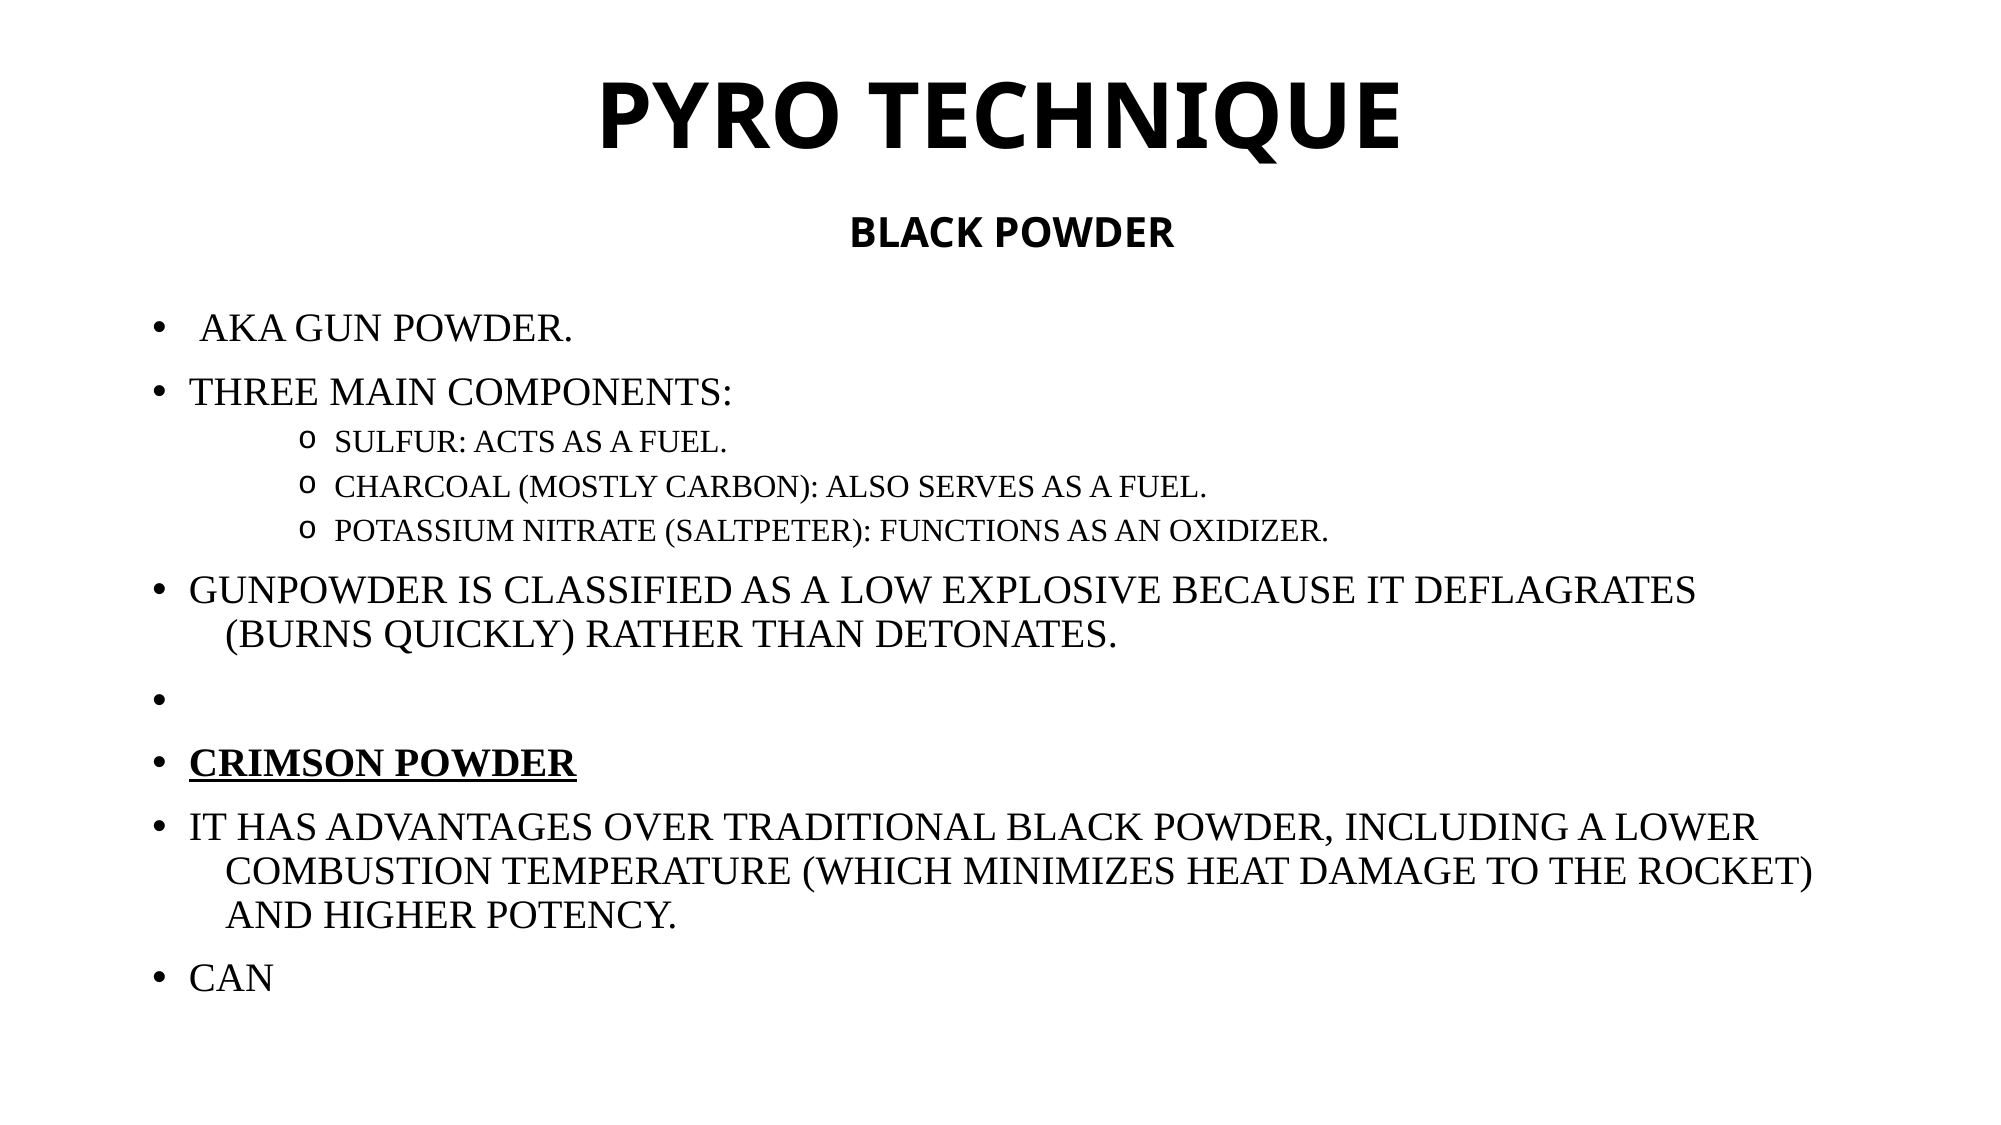

# PYRO TECHNIQUE  BLACK POWDER
 AKA GUN POWDER.
THREE MAIN COMPONENTS:
SULFUR: ACTS AS A FUEL.
CHARCOAL (MOSTLY CARBON): ALSO SERVES AS A FUEL.
POTASSIUM NITRATE (SALTPETER): FUNCTIONS AS AN OXIDIZER.
GUNPOWDER IS CLASSIFIED AS A LOW EXPLOSIVE BECAUSE IT DEFLAGRATES (BURNS QUICKLY) RATHER THAN DETONATES.
CRIMSON POWDER
IT HAS ADVANTAGES OVER TRADITIONAL BLACK POWDER, INCLUDING A LOWER COMBUSTION TEMPERATURE (WHICH MINIMIZES HEAT DAMAGE TO THE ROCKET) AND HIGHER POTENCY.
CAN